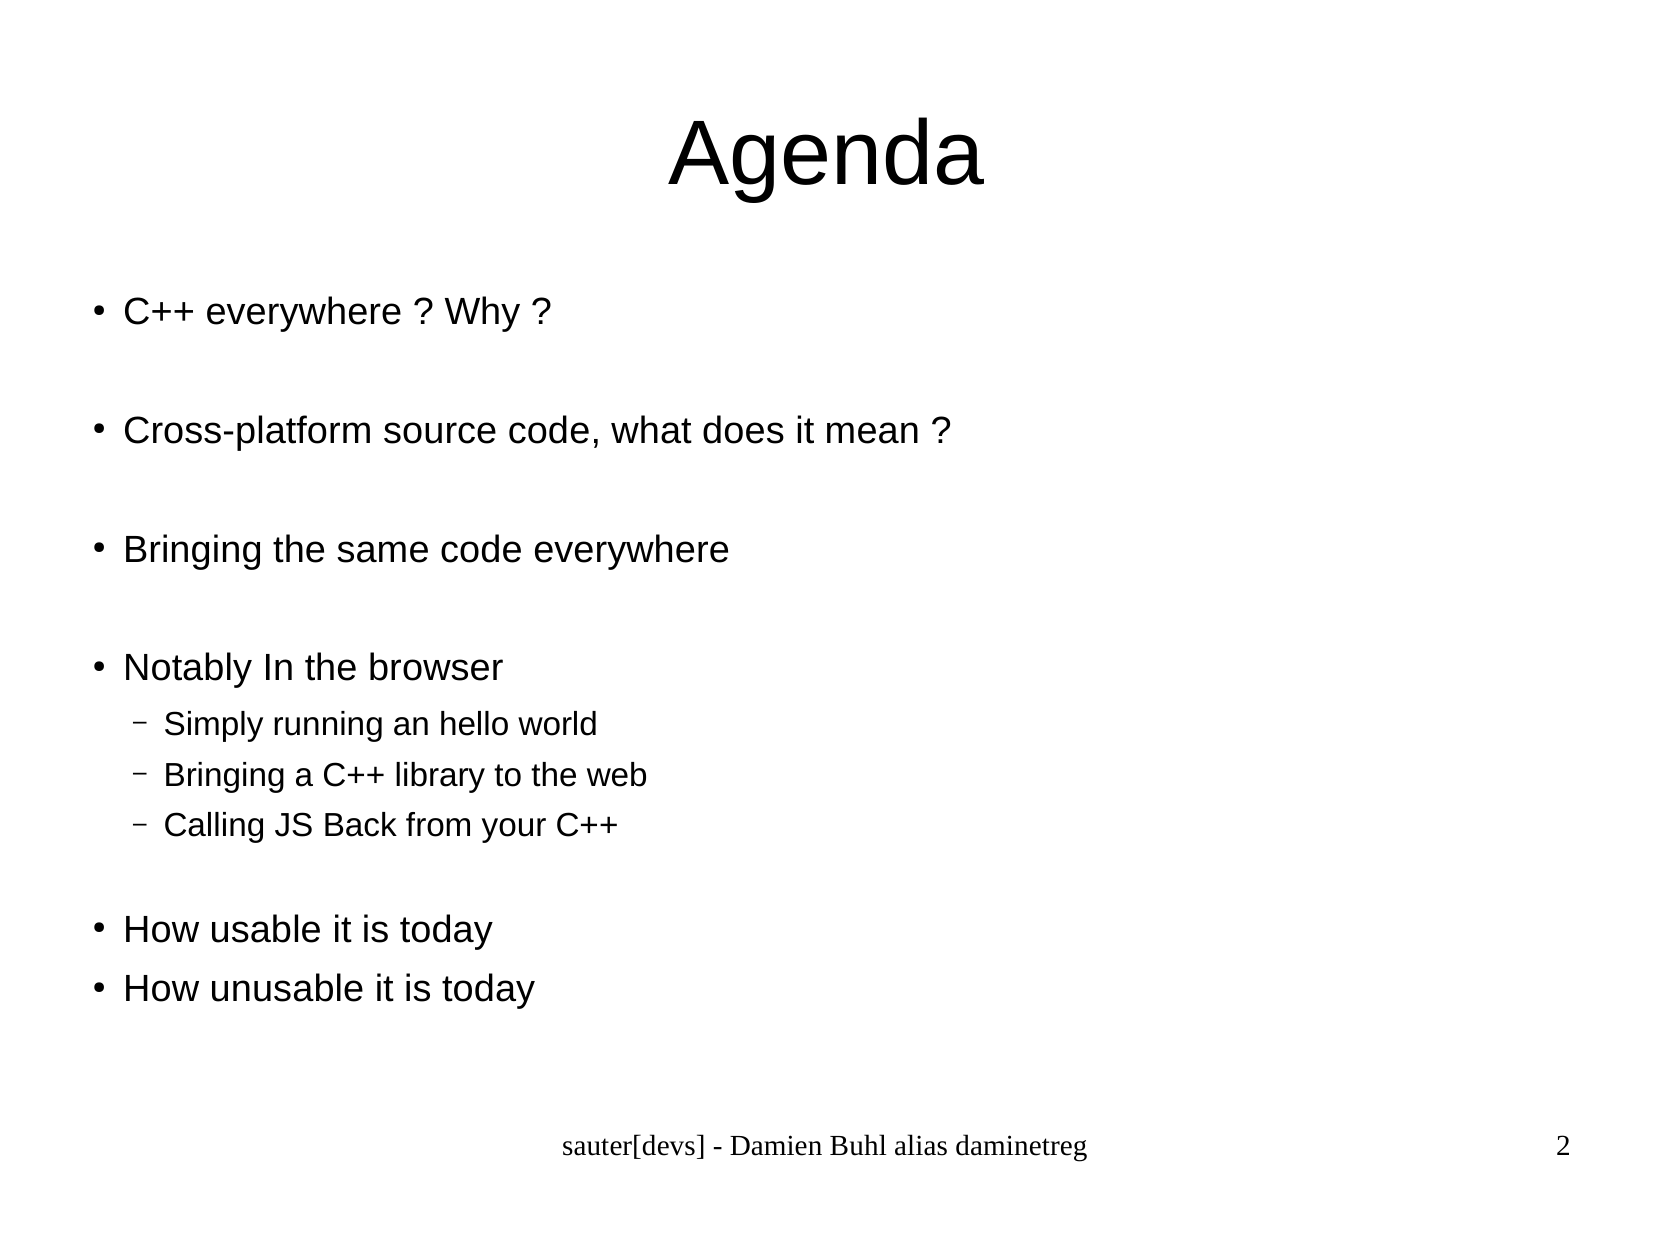

# Agenda
C++ everywhere ? Why ?
Cross-platform source code, what does it mean ?
Bringing the same code everywhere
Notably In the browser
Simply running an hello world
Bringing a C++ library to the web
Calling JS Back from your C++
How usable it is today
How unusable it is today
2